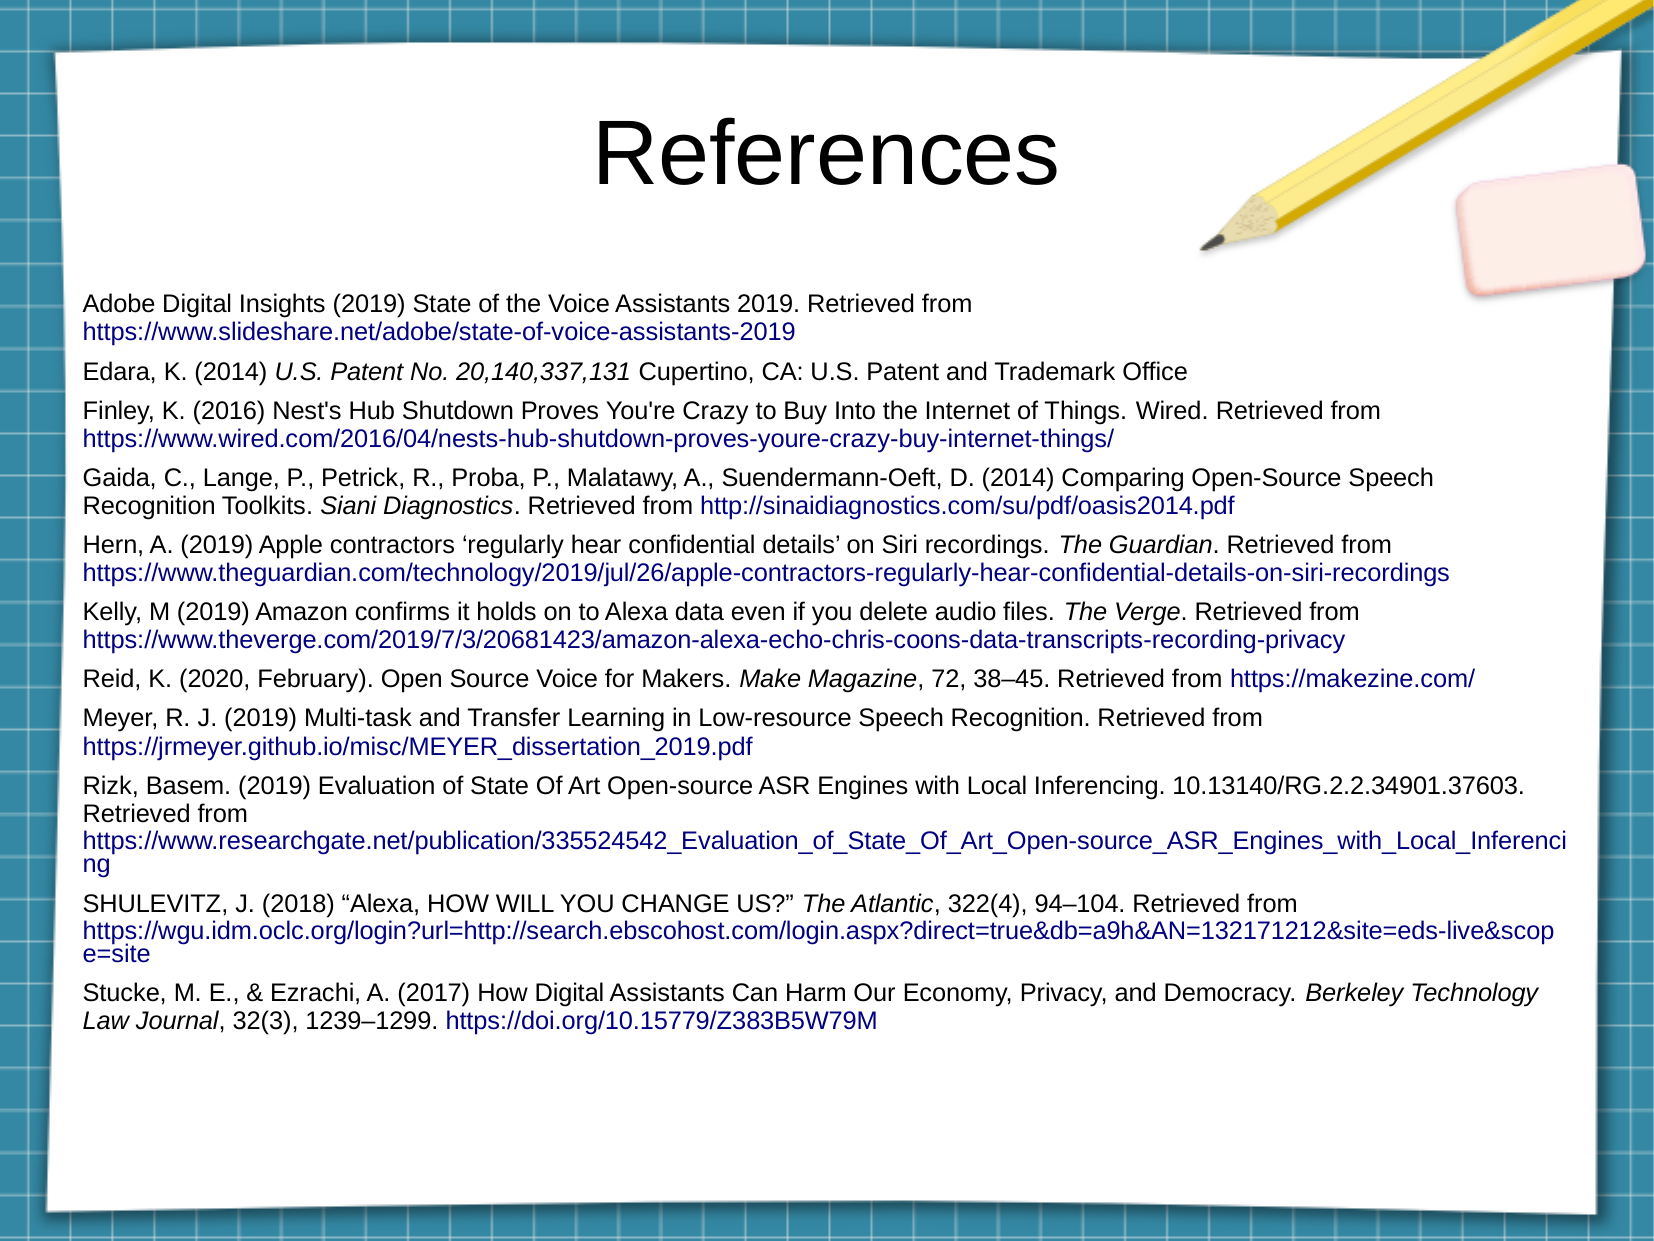

# References
Adobe Digital Insights (2019) State of the Voice Assistants 2019. Retrieved from https://www.slideshare.net/adobe/state-of-voice-assistants-2019
Edara, K. (2014) U.S. Patent No. 20,140,337,131 Cupertino, CA: U.S. Patent and Trademark Office
Finley, K. (2016) Nest's Hub Shutdown Proves You're Crazy to Buy Into the Internet of Things. Wired. Retrieved from https://www.wired.com/2016/04/nests-hub-shutdown-proves-youre-crazy-buy-internet-things/
Gaida, C., Lange, P., Petrick, R., Proba, P., Malatawy, A., Suendermann-Oeft, D. (2014) Comparing Open-Source Speech Recognition Toolkits. Siani Diagnostics. Retrieved from http://sinaidiagnostics.com/su/pdf/oasis2014.pdf
Hern, A. (2019) Apple contractors ‘regularly hear confidential details’ on Siri recordings. The Guardian. Retrieved from https://www.theguardian.com/technology/2019/jul/26/apple-contractors-regularly-hear-confidential-details-on-siri-recordings
Kelly, M (2019) Amazon confirms it holds on to Alexa data even if you delete audio files. The Verge. Retrieved from https://www.theverge.com/2019/7/3/20681423/amazon-alexa-echo-chris-coons-data-transcripts-recording-privacy
Reid, K. (2020, February). Open Source Voice for Makers. Make Magazine, 72, 38–45. Retrieved from https://makezine.com/
Meyer, R. J. (2019) Multi-task and Transfer Learning in Low-resource Speech Recognition. Retrieved from https://jrmeyer.github.io/misc/MEYER_dissertation_2019.pdf
Rizk, Basem. (2019) Evaluation of State Of Art Open-source ASR Engines with Local Inferencing. 10.13140/RG.2.2.34901.37603. Retrieved from https://www.researchgate.net/publication/335524542_Evaluation_of_State_Of_Art_Open-source_ASR_Engines_with_Local_Inferencing
SHULEVITZ, J. (2018) “Alexa, HOW WILL YOU CHANGE US?” The Atlantic, 322(4), 94–104. Retrieved from https://wgu.idm.oclc.org/login?url=http://search.ebscohost.com/login.aspx?direct=true&db=a9h&AN=132171212&site=eds-live&scope=site
Stucke, M. E., & Ezrachi, A. (2017) How Digital Assistants Can Harm Our Economy, Privacy, and Democracy. Berkeley Technology Law Journal, 32(3), 1239–1299. https://doi.org/10.15779/Z383B5W79M